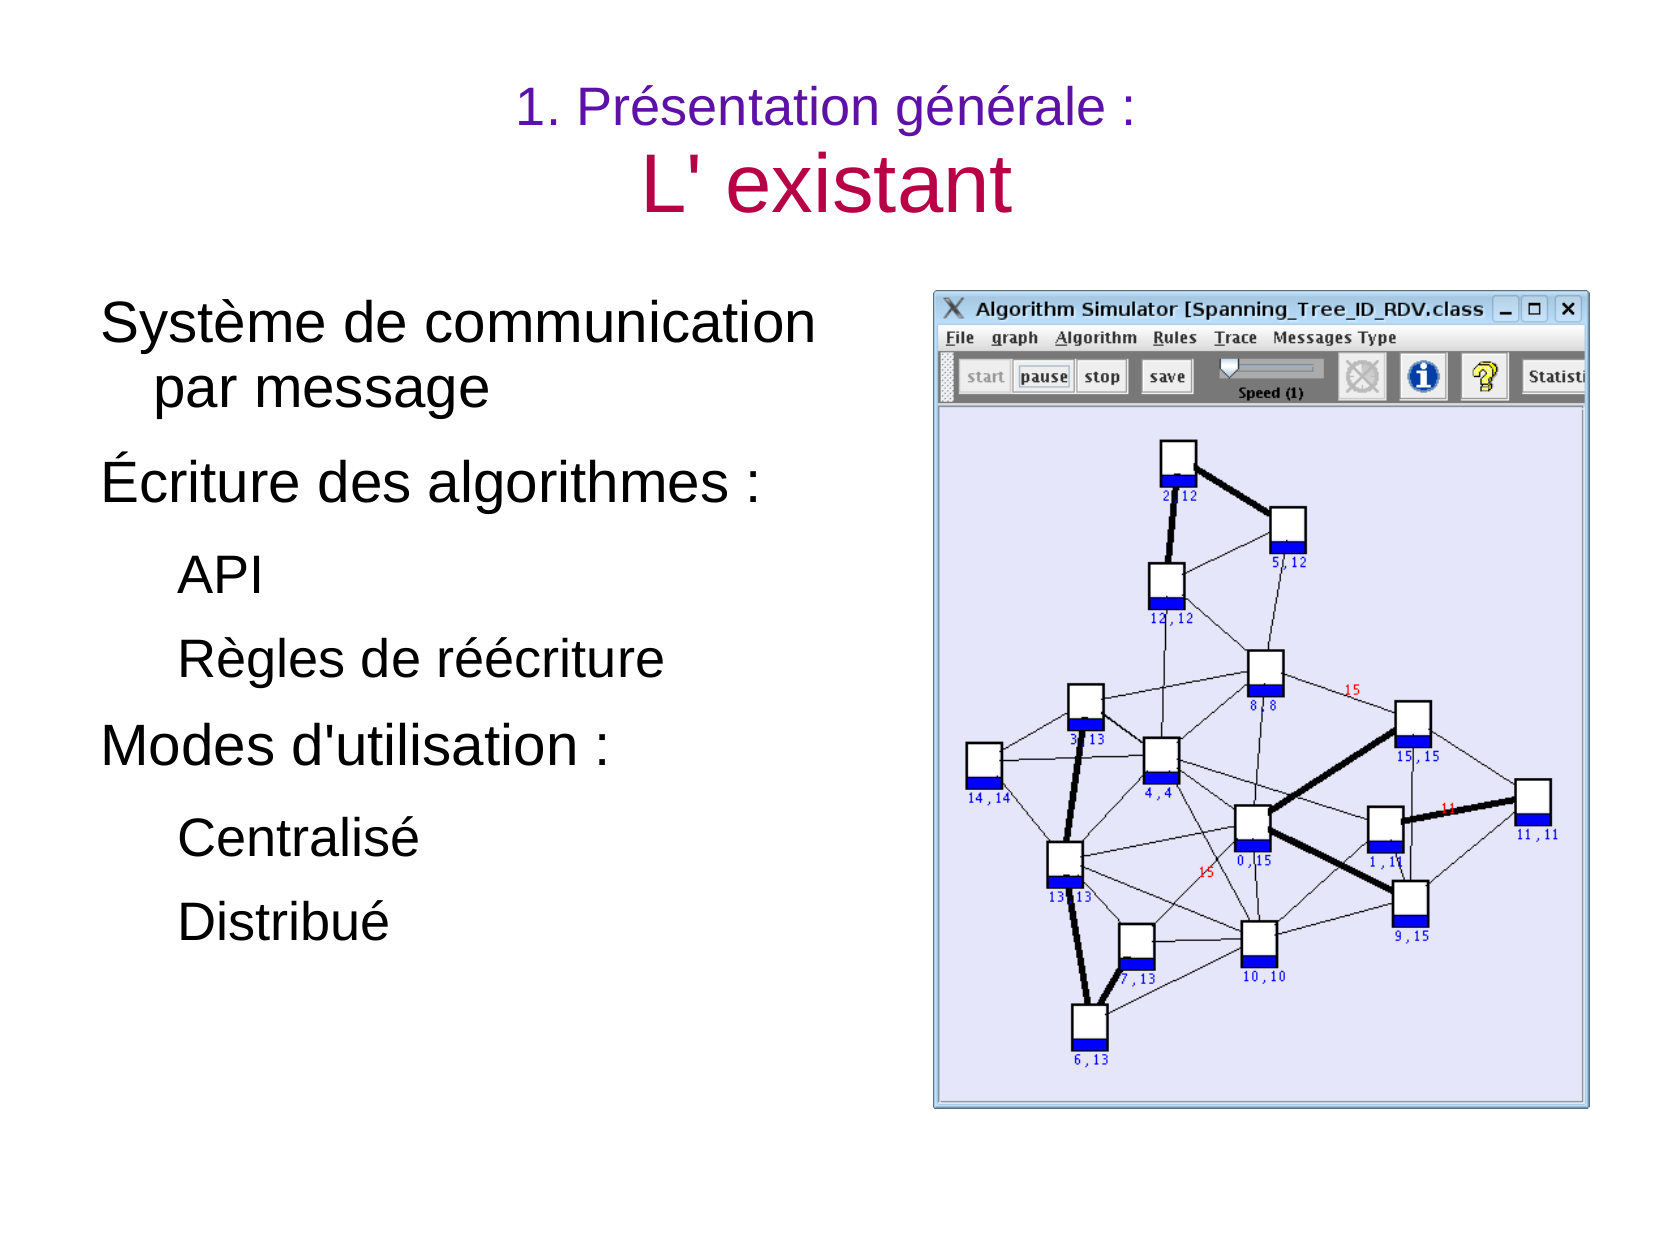

# 1. Présentation générale : L' existant
Système de communication par message
Écriture des algorithmes :
API
Règles de réécriture
Modes d'utilisation :
Centralisé
Distribué